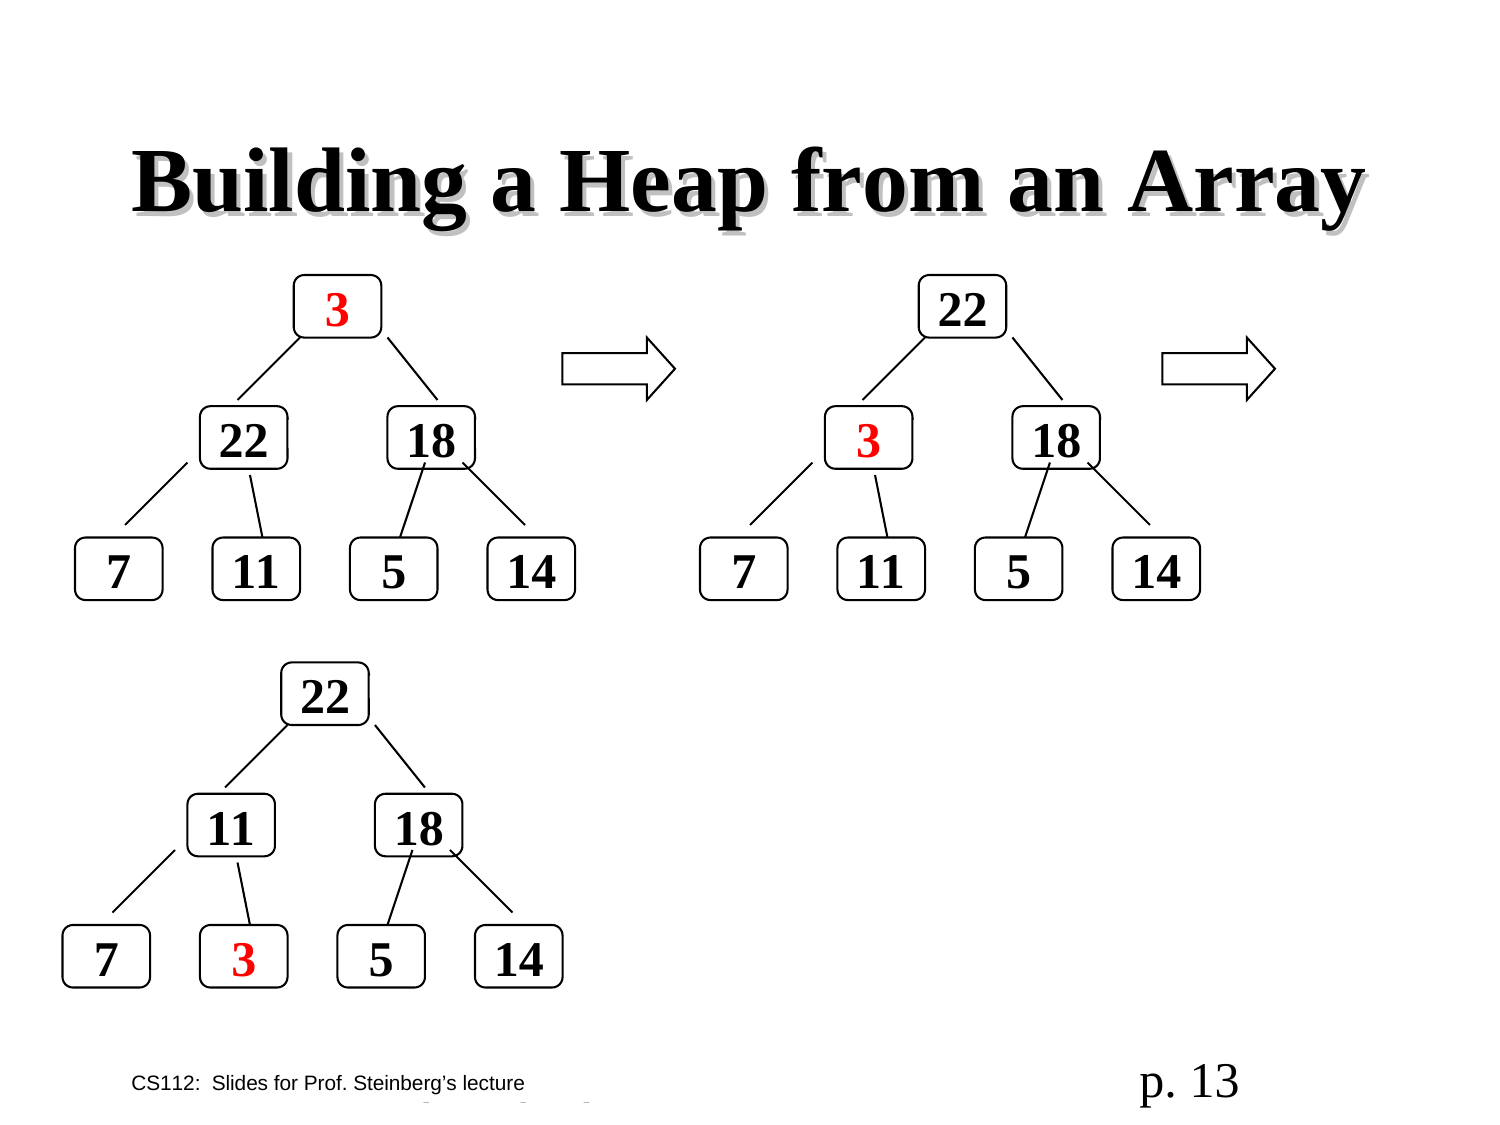

# Building a Heap from an Array
3
22
22
18
3
18
7
11
5
14
7
11
5
14
22
11
18
7
3
5
14